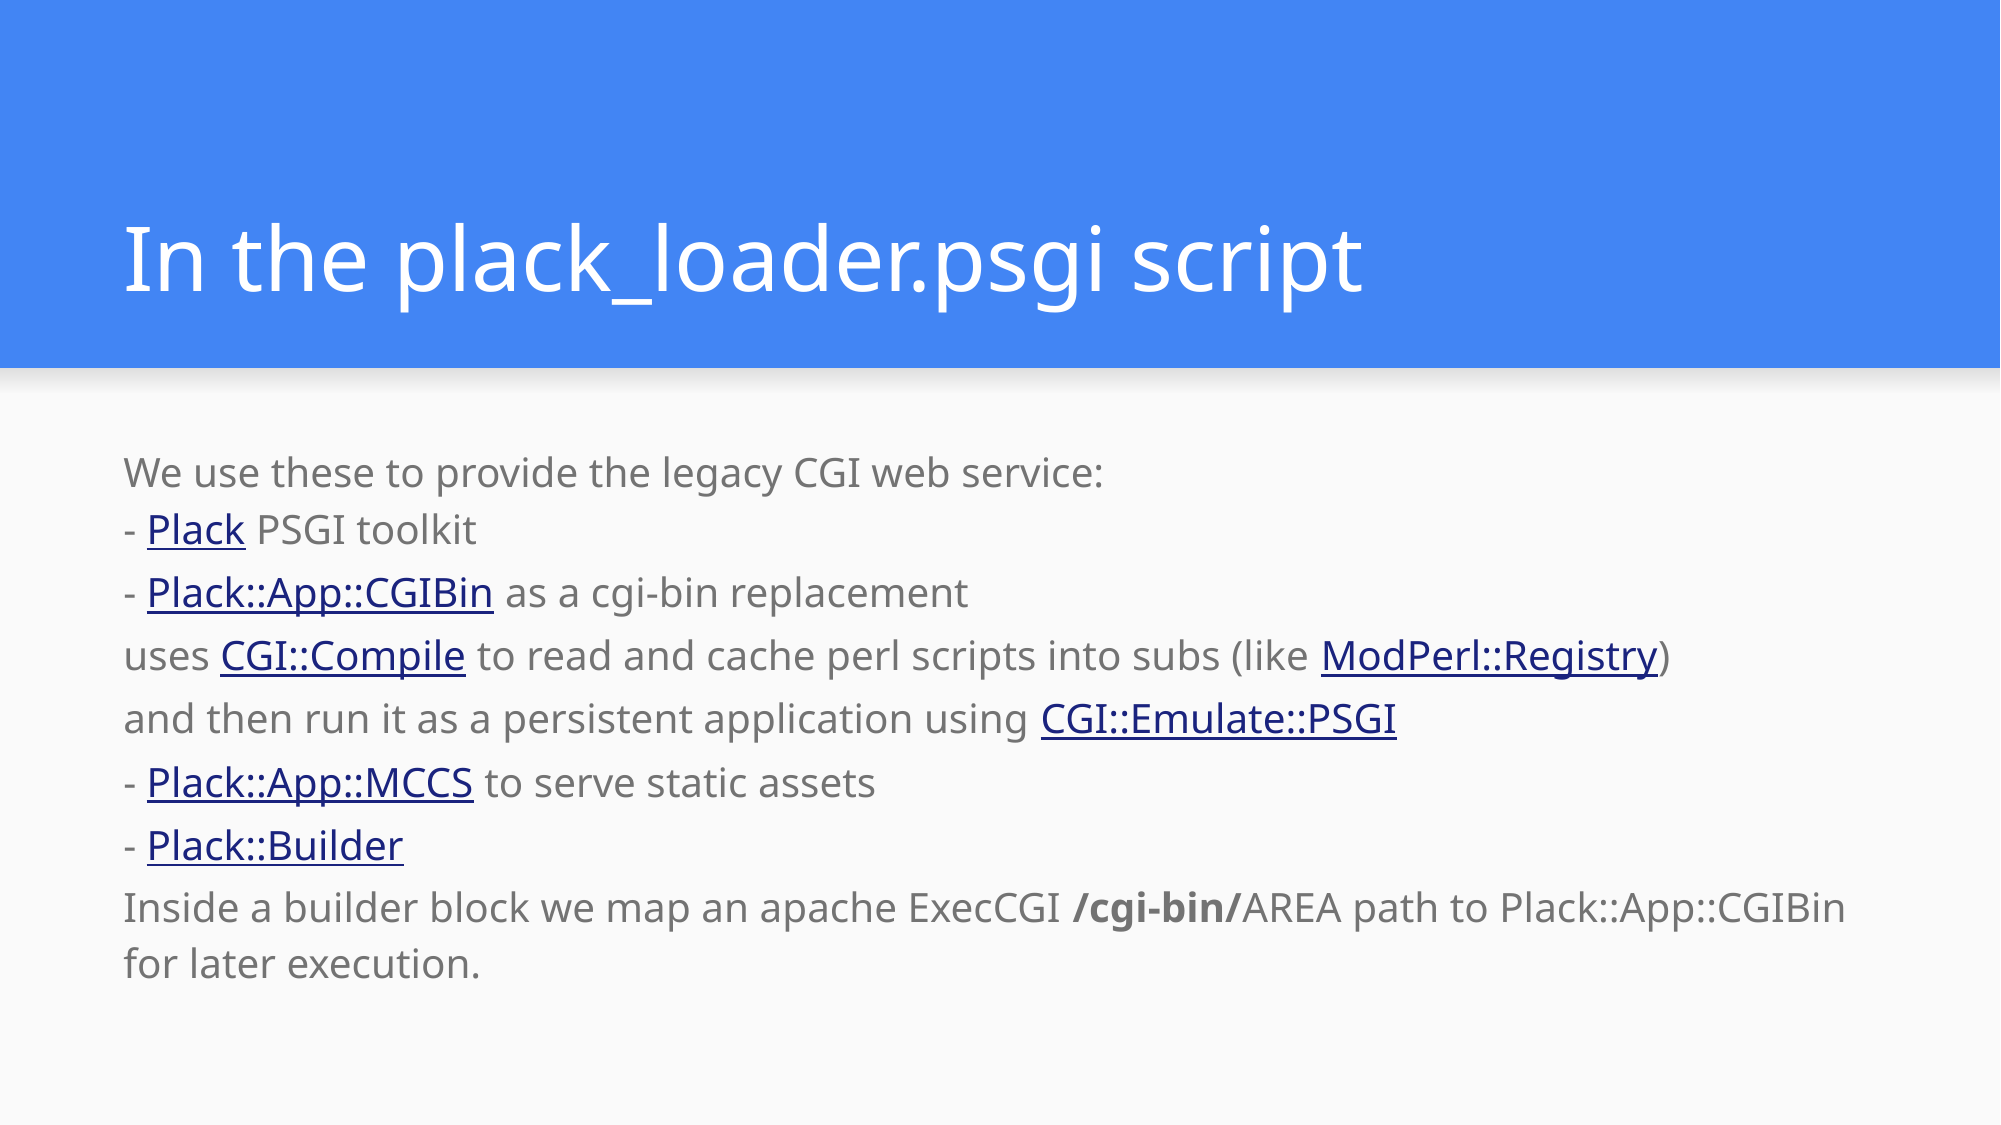

# In the plack_loader.psgi script
We use these to provide the legacy CGI web service:
- Plack PSGI toolkit
- Plack::App::CGIBin as a cgi-bin replacement
uses CGI::Compile to read and cache perl scripts into subs (like ModPerl::Registry)
and then run it as a persistent application using CGI::Emulate::PSGI
- Plack::App::MCCS to serve static assets
- Plack::Builder
Inside a builder block we map an apache ExecCGI /cgi-bin/AREA path to Plack::App::CGIBin for later execution.